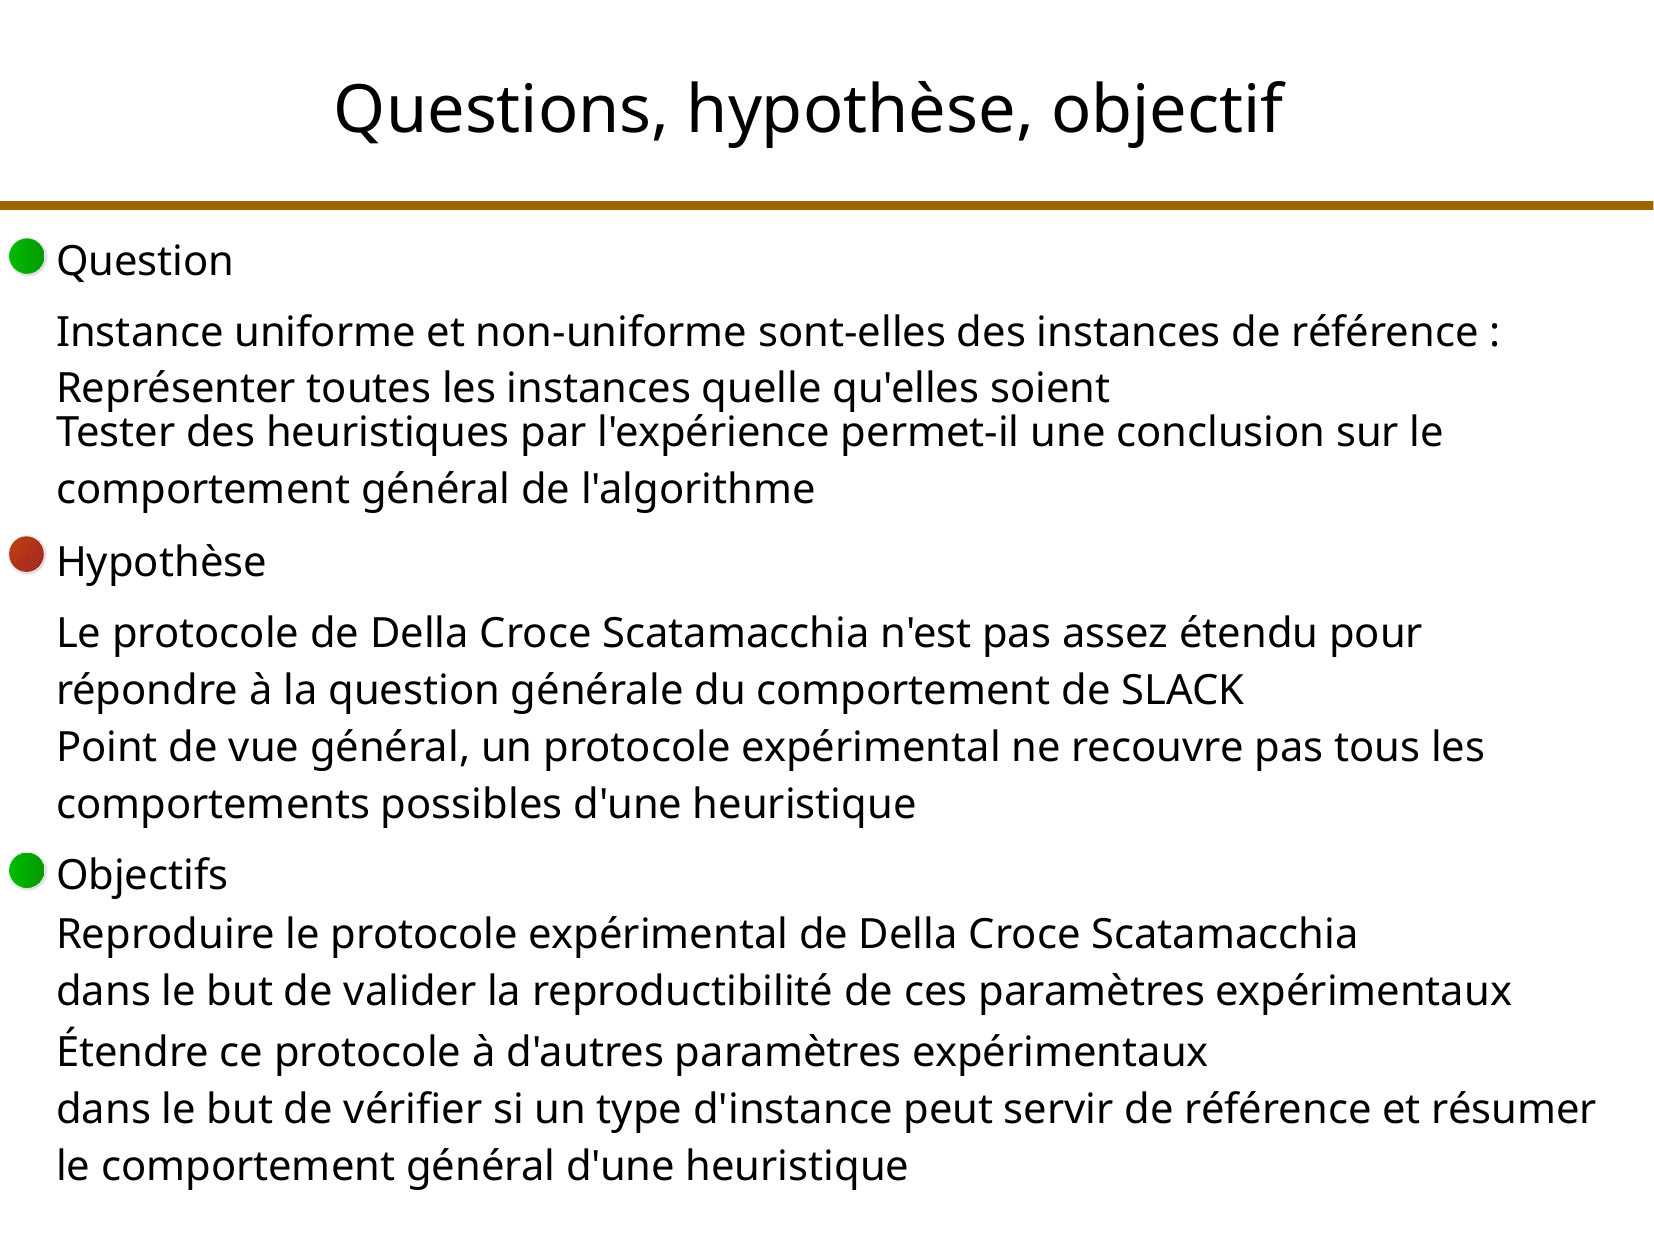

# Questions, hypothèse, objectif
Question
Instance uniforme et non-uniforme sont-elles des instances de référence :
Représenter toutes les instances quelle qu'elles soient
Tester des heuristiques par l'expérience permet-il une conclusion sur le comportement général de l'algorithme
Hypothèse
Le protocole de Della Croce Scatamacchia n'est pas assez étendu pour répondre à la question générale du comportement de SLACK
Point de vue général, un protocole expérimental ne recouvre pas tous les comportements possibles d'une heuristique
Objectifs
Reproduire le protocole expérimental de Della Croce Scatamacchia
dans le but de valider la reproductibilité de ces paramètres expérimentaux
Étendre ce protocole à d'autres paramètres expérimentaux
dans le but de vérifier si un type d'instance peut servir de référence et résumer le comportement général d'une heuristique